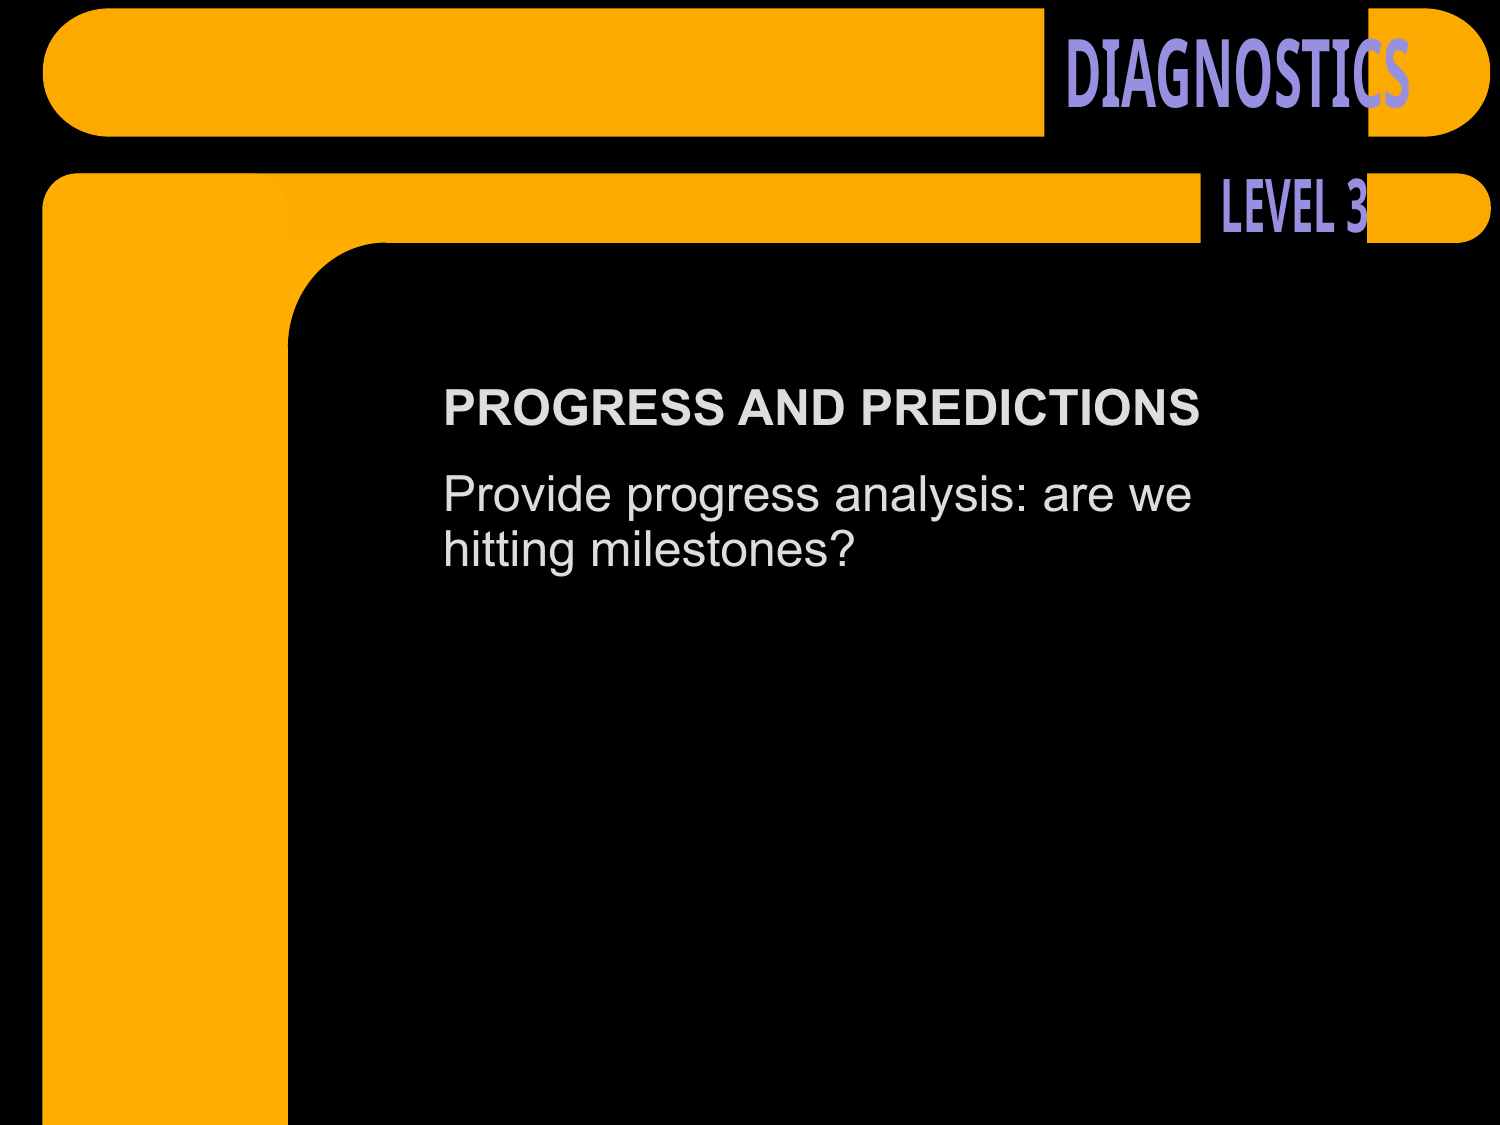

# PROGRESS AND PREDICTIONS
Provide progress analysis: are we hitting milestones?